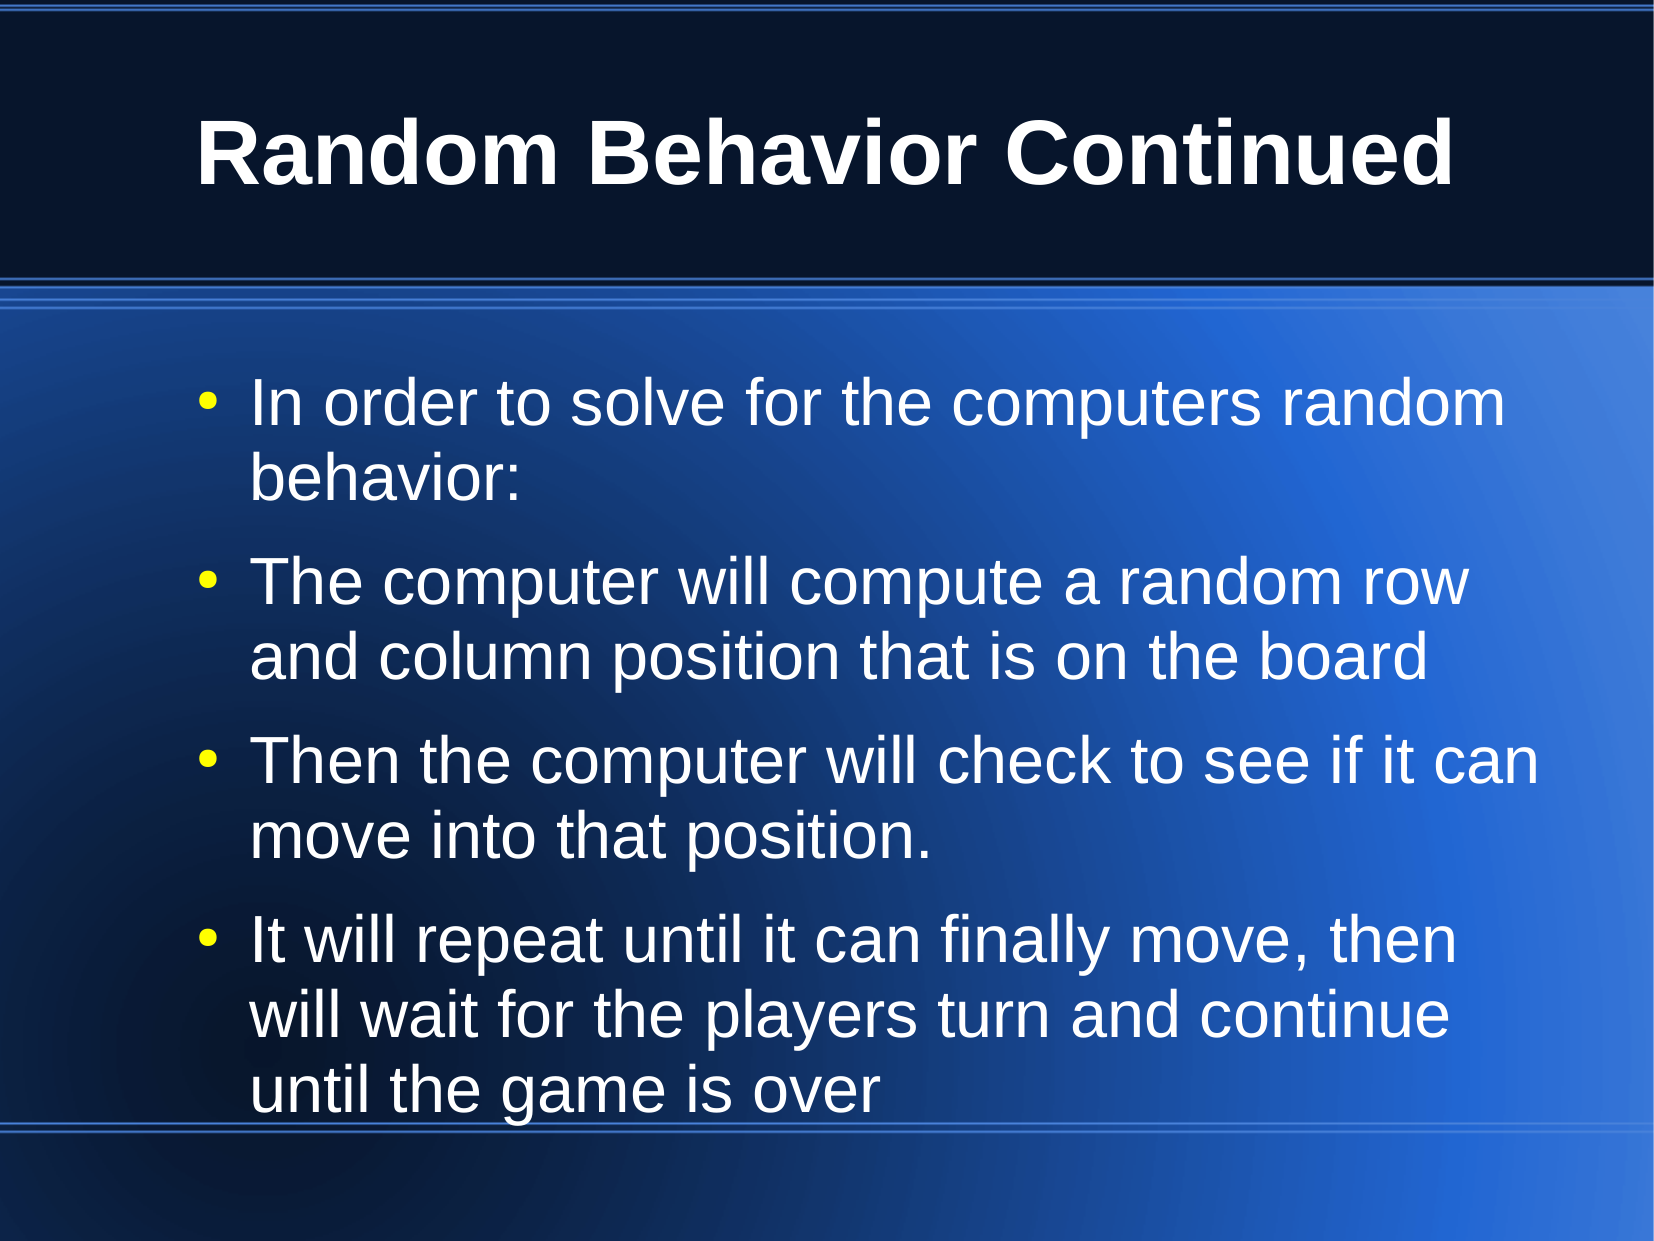

# Random Behavior Continued
In order to solve for the computers random behavior:
The computer will compute a random row and column position that is on the board
Then the computer will check to see if it can move into that position.
It will repeat until it can finally move, then will wait for the players turn and continue until the game is over